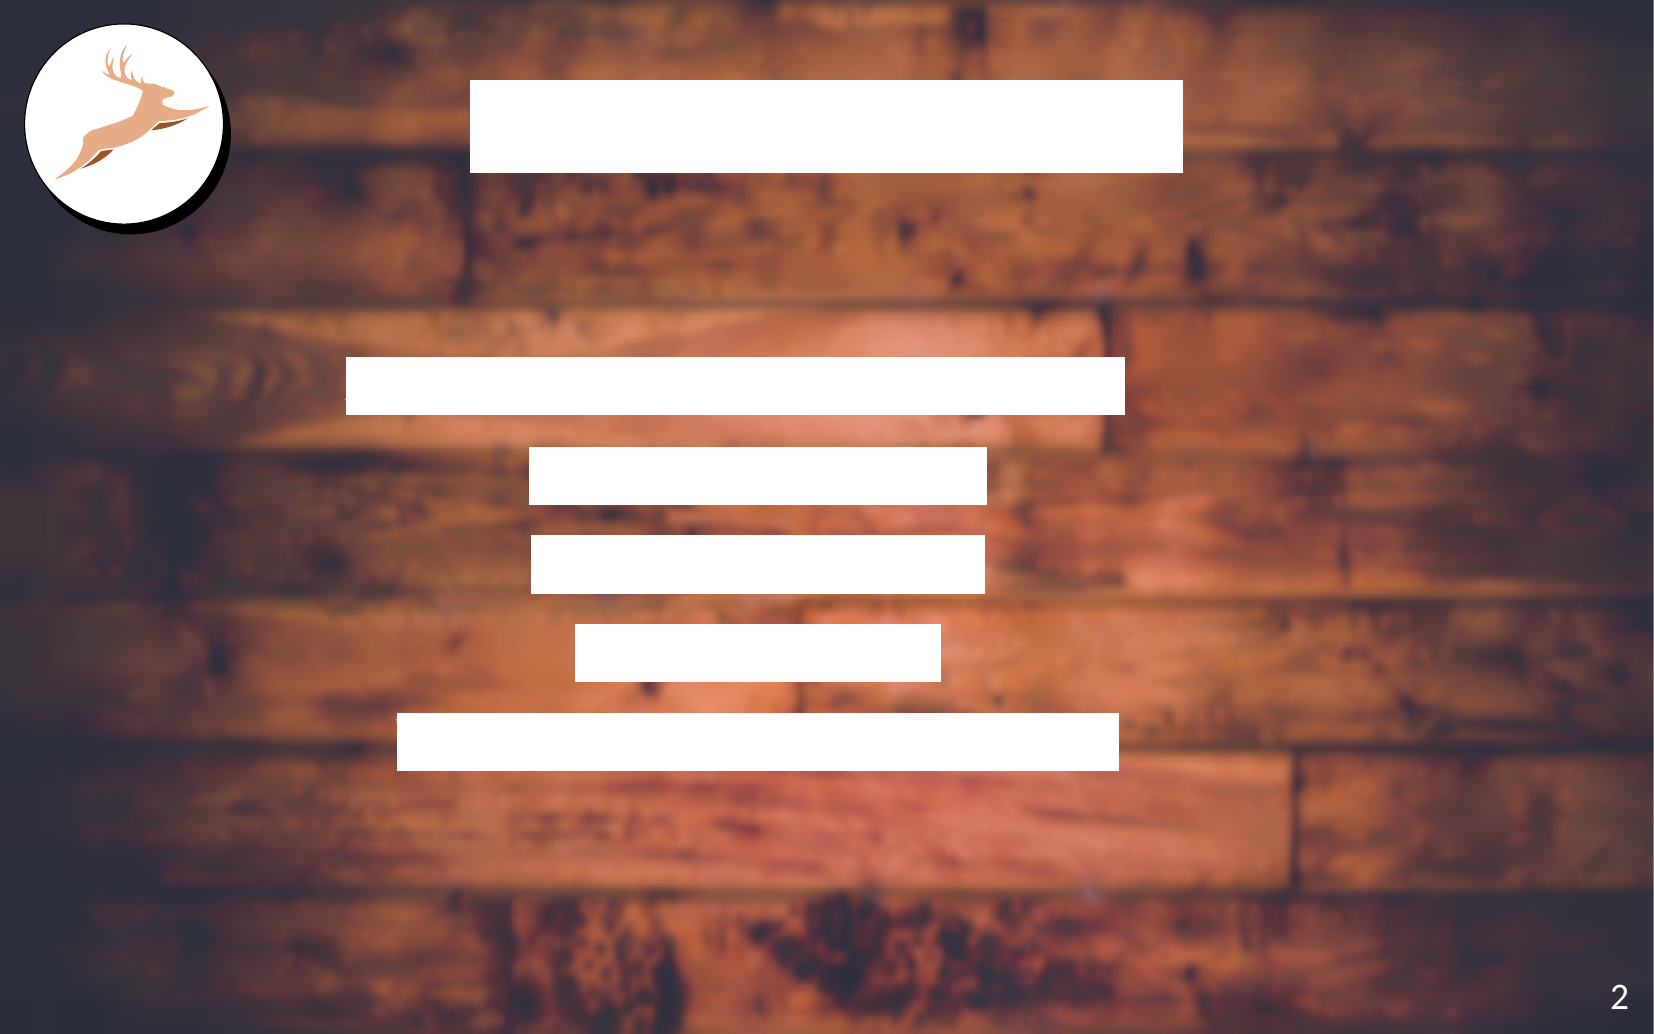

# EasyGoing! en bref
Application de gestion de projets
Gestion utilisateurs
Création de projets
« Dashboards »
Tâches, sous-tâches, membres
2